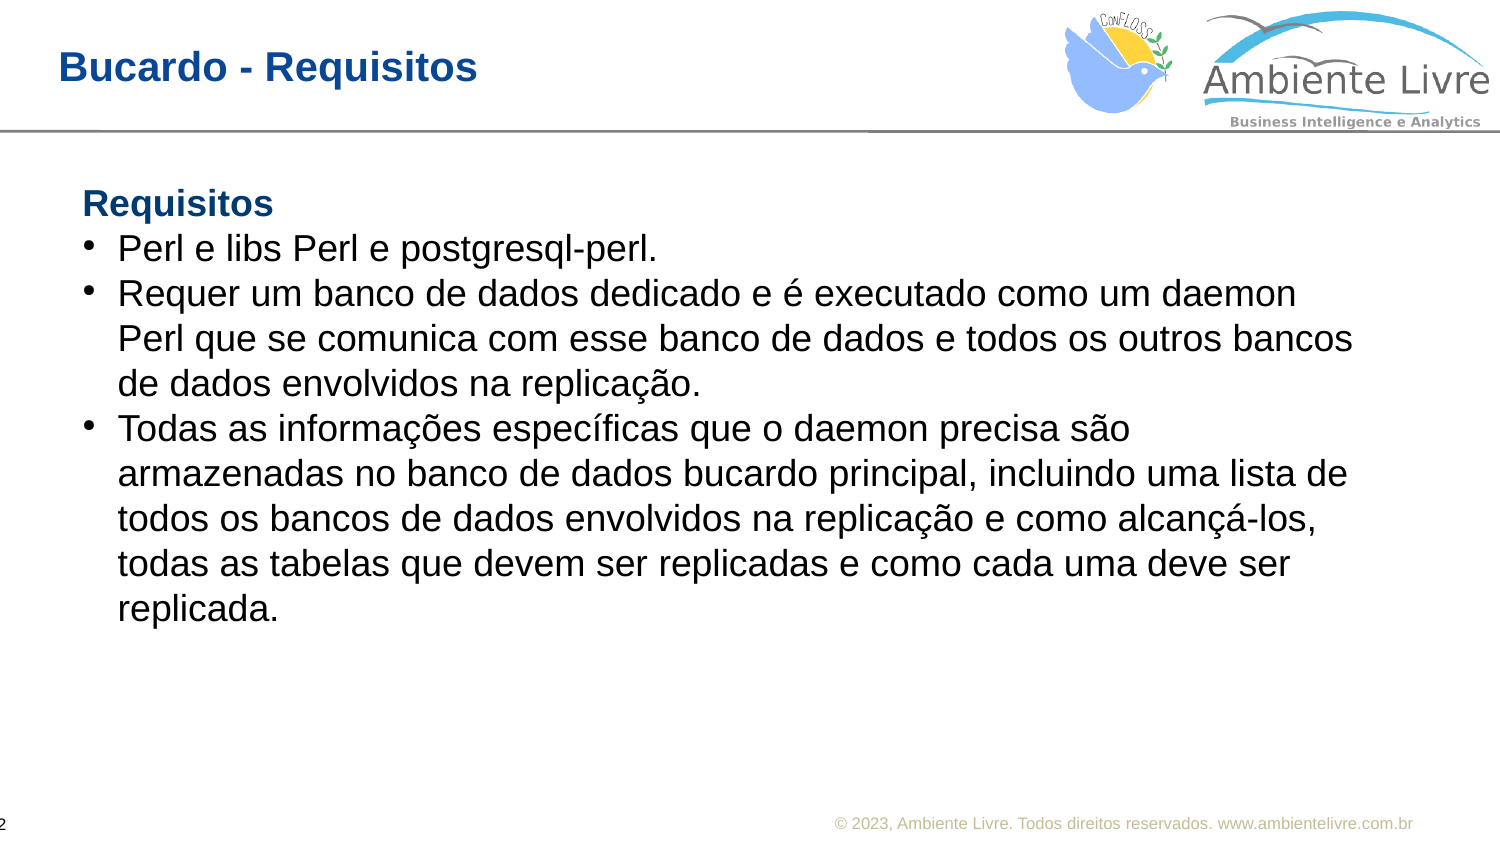

# Bucardo - Requisitos
Requisitos
Perl e libs Perl e postgresql-perl.
Requer um banco de dados dedicado e é executado como um daemon Perl que se comunica com esse banco de dados e todos os outros bancos de dados envolvidos na replicação.
Todas as informações específicas que o daemon precisa são armazenadas no banco de dados bucardo principal, incluindo uma lista de todos os bancos de dados envolvidos na replicação e como alcançá-los, todas as tabelas que devem ser replicadas e como cada uma deve ser replicada.